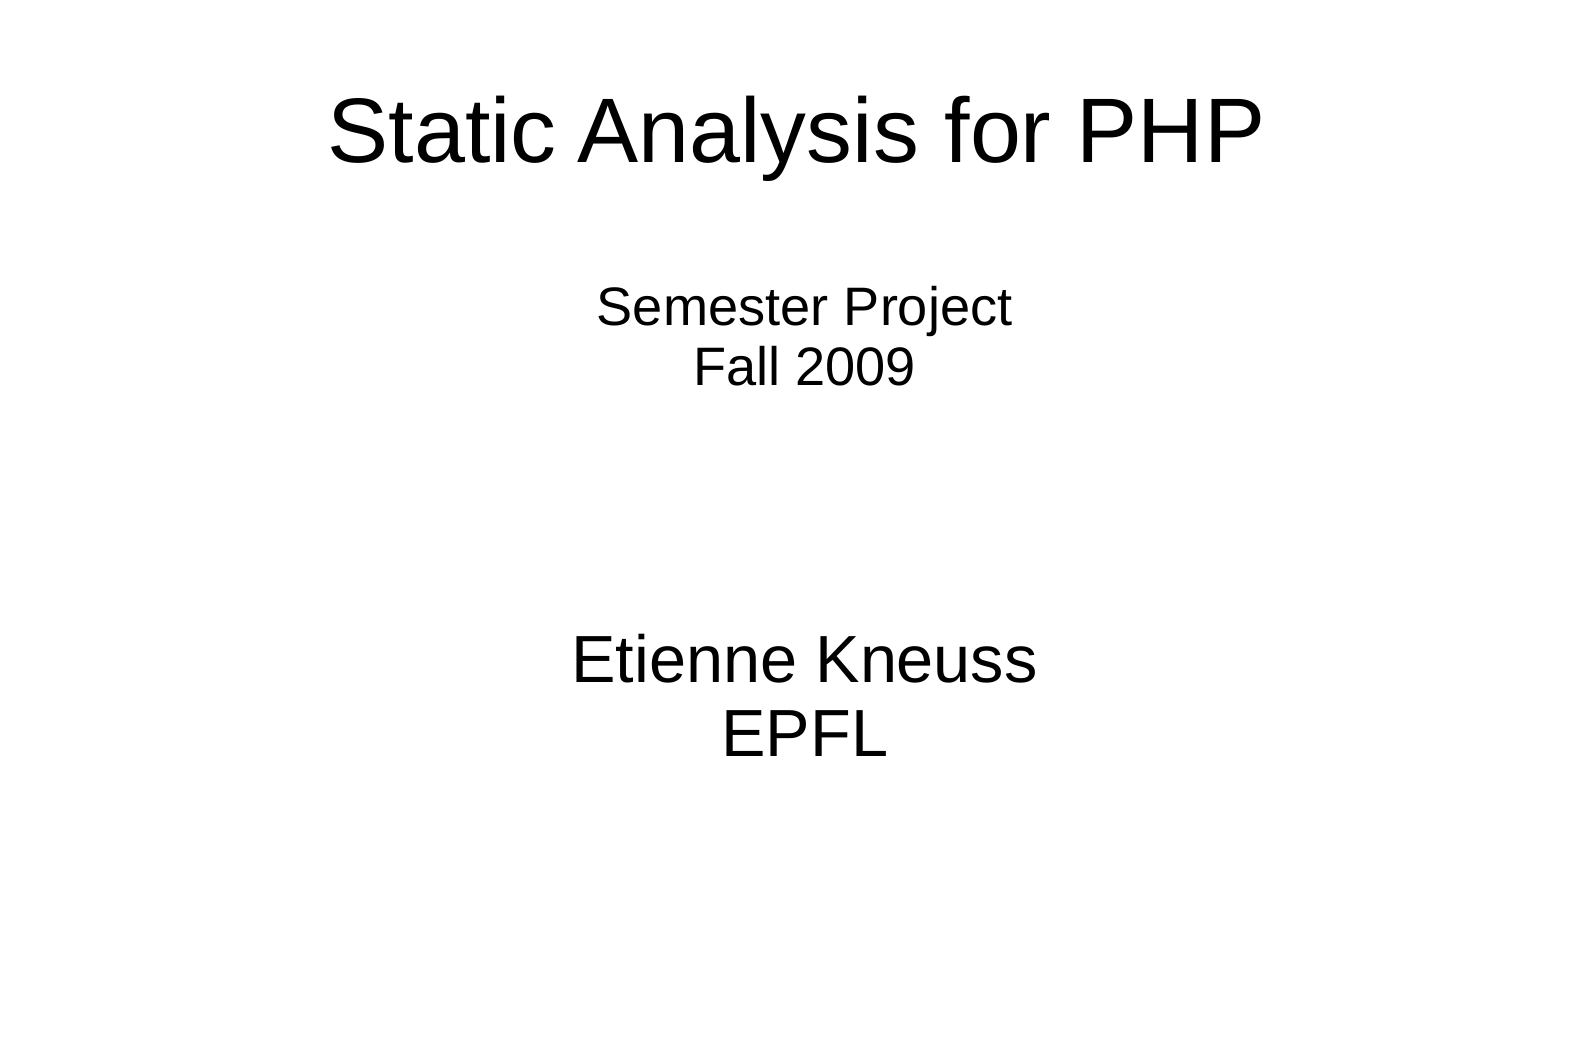

# Static Analysis for PHP
Semester Project
Fall 2009
Etienne Kneuss
EPFL